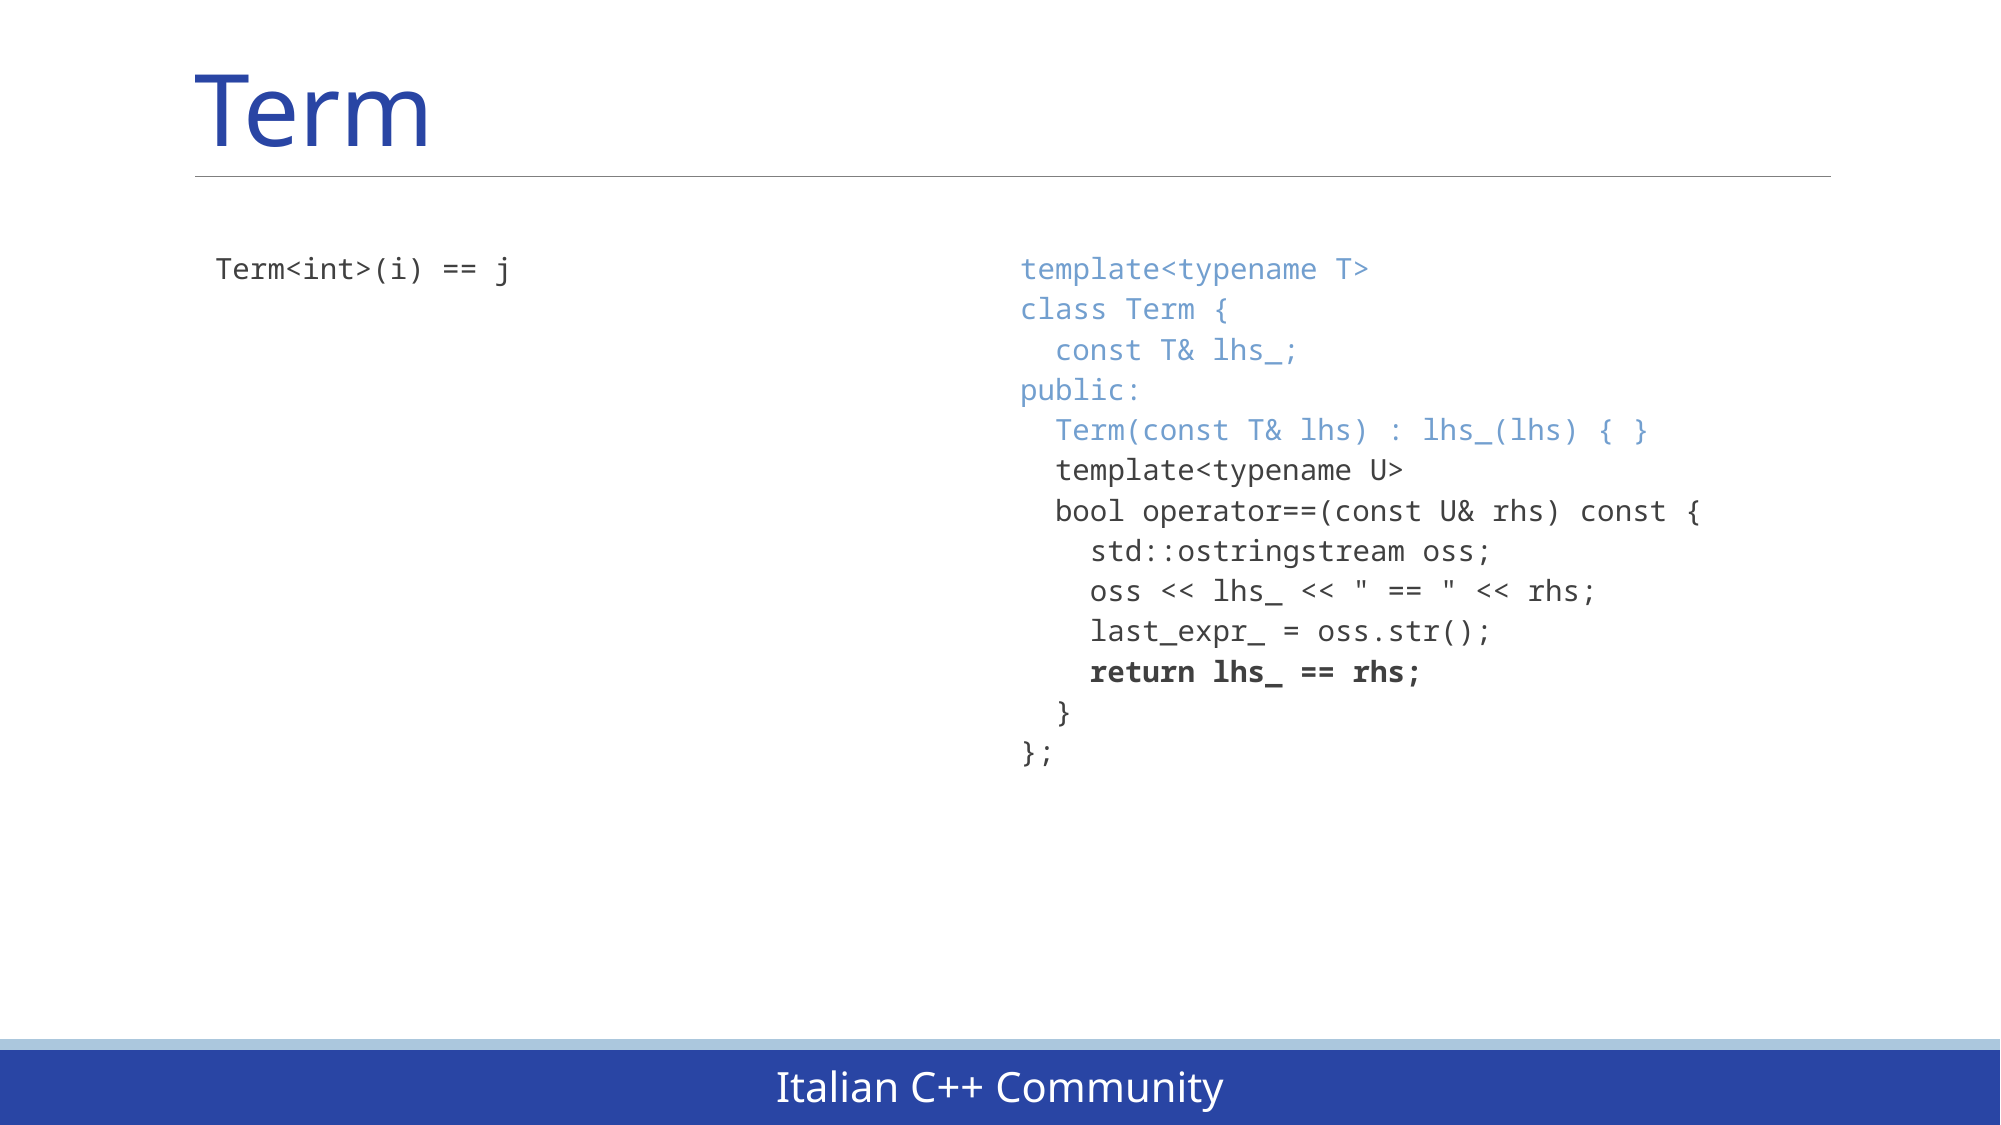

# Term
 Term<int>(i) == j template<typename T>
 class Term {
 const T& lhs_;
 public:
 Term(const T& lhs) : lhs_(lhs) { }
 template<typename U>
 bool operator==(const U& rhs) const {
 std::ostringstream oss;
 oss << lhs_ << " == " << rhs;
 last_expr_ = oss.str();
 return lhs_ == rhs;
 }
 };